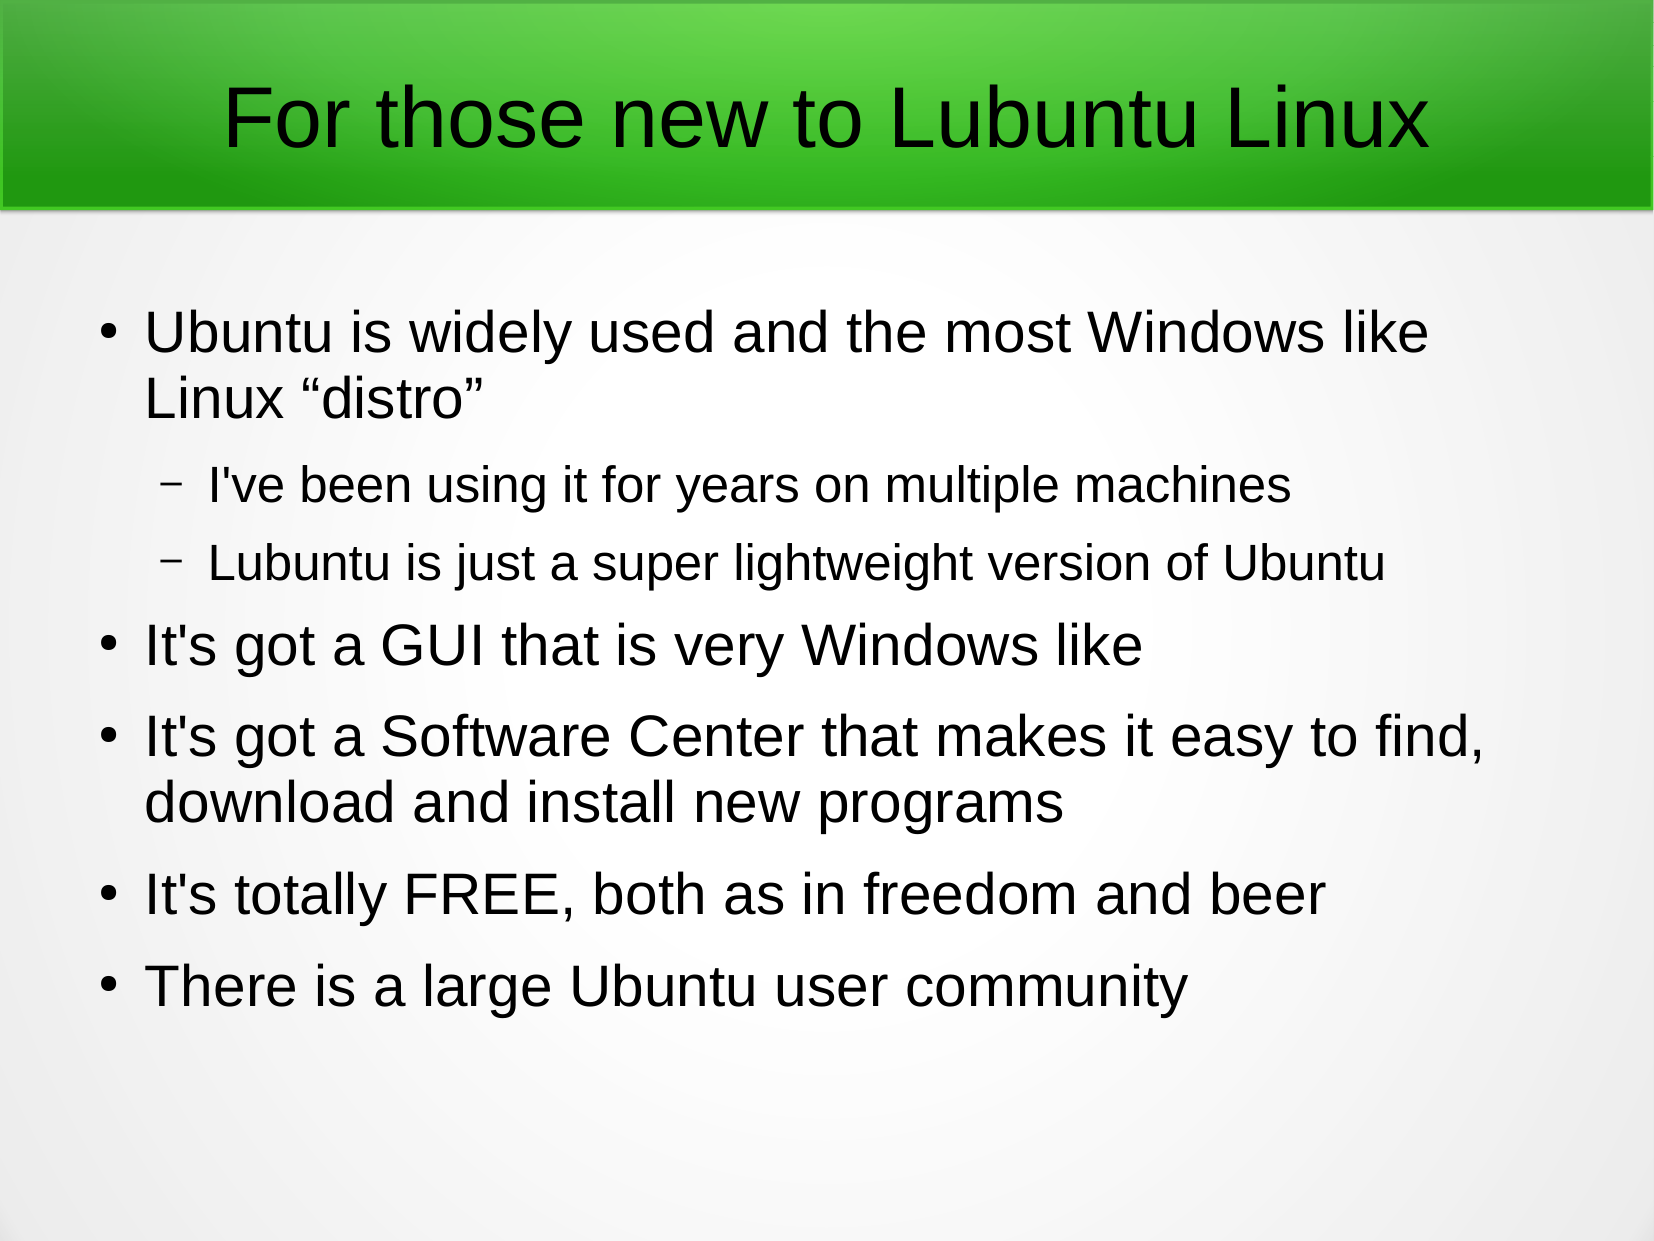

# For those new to Lubuntu Linux
Ubuntu is widely used and the most Windows like Linux “distro”
I've been using it for years on multiple machines
Lubuntu is just a super lightweight version of Ubuntu
It's got a GUI that is very Windows like
It's got a Software Center that makes it easy to find, download and install new programs
It's totally FREE, both as in freedom and beer
There is a large Ubuntu user community